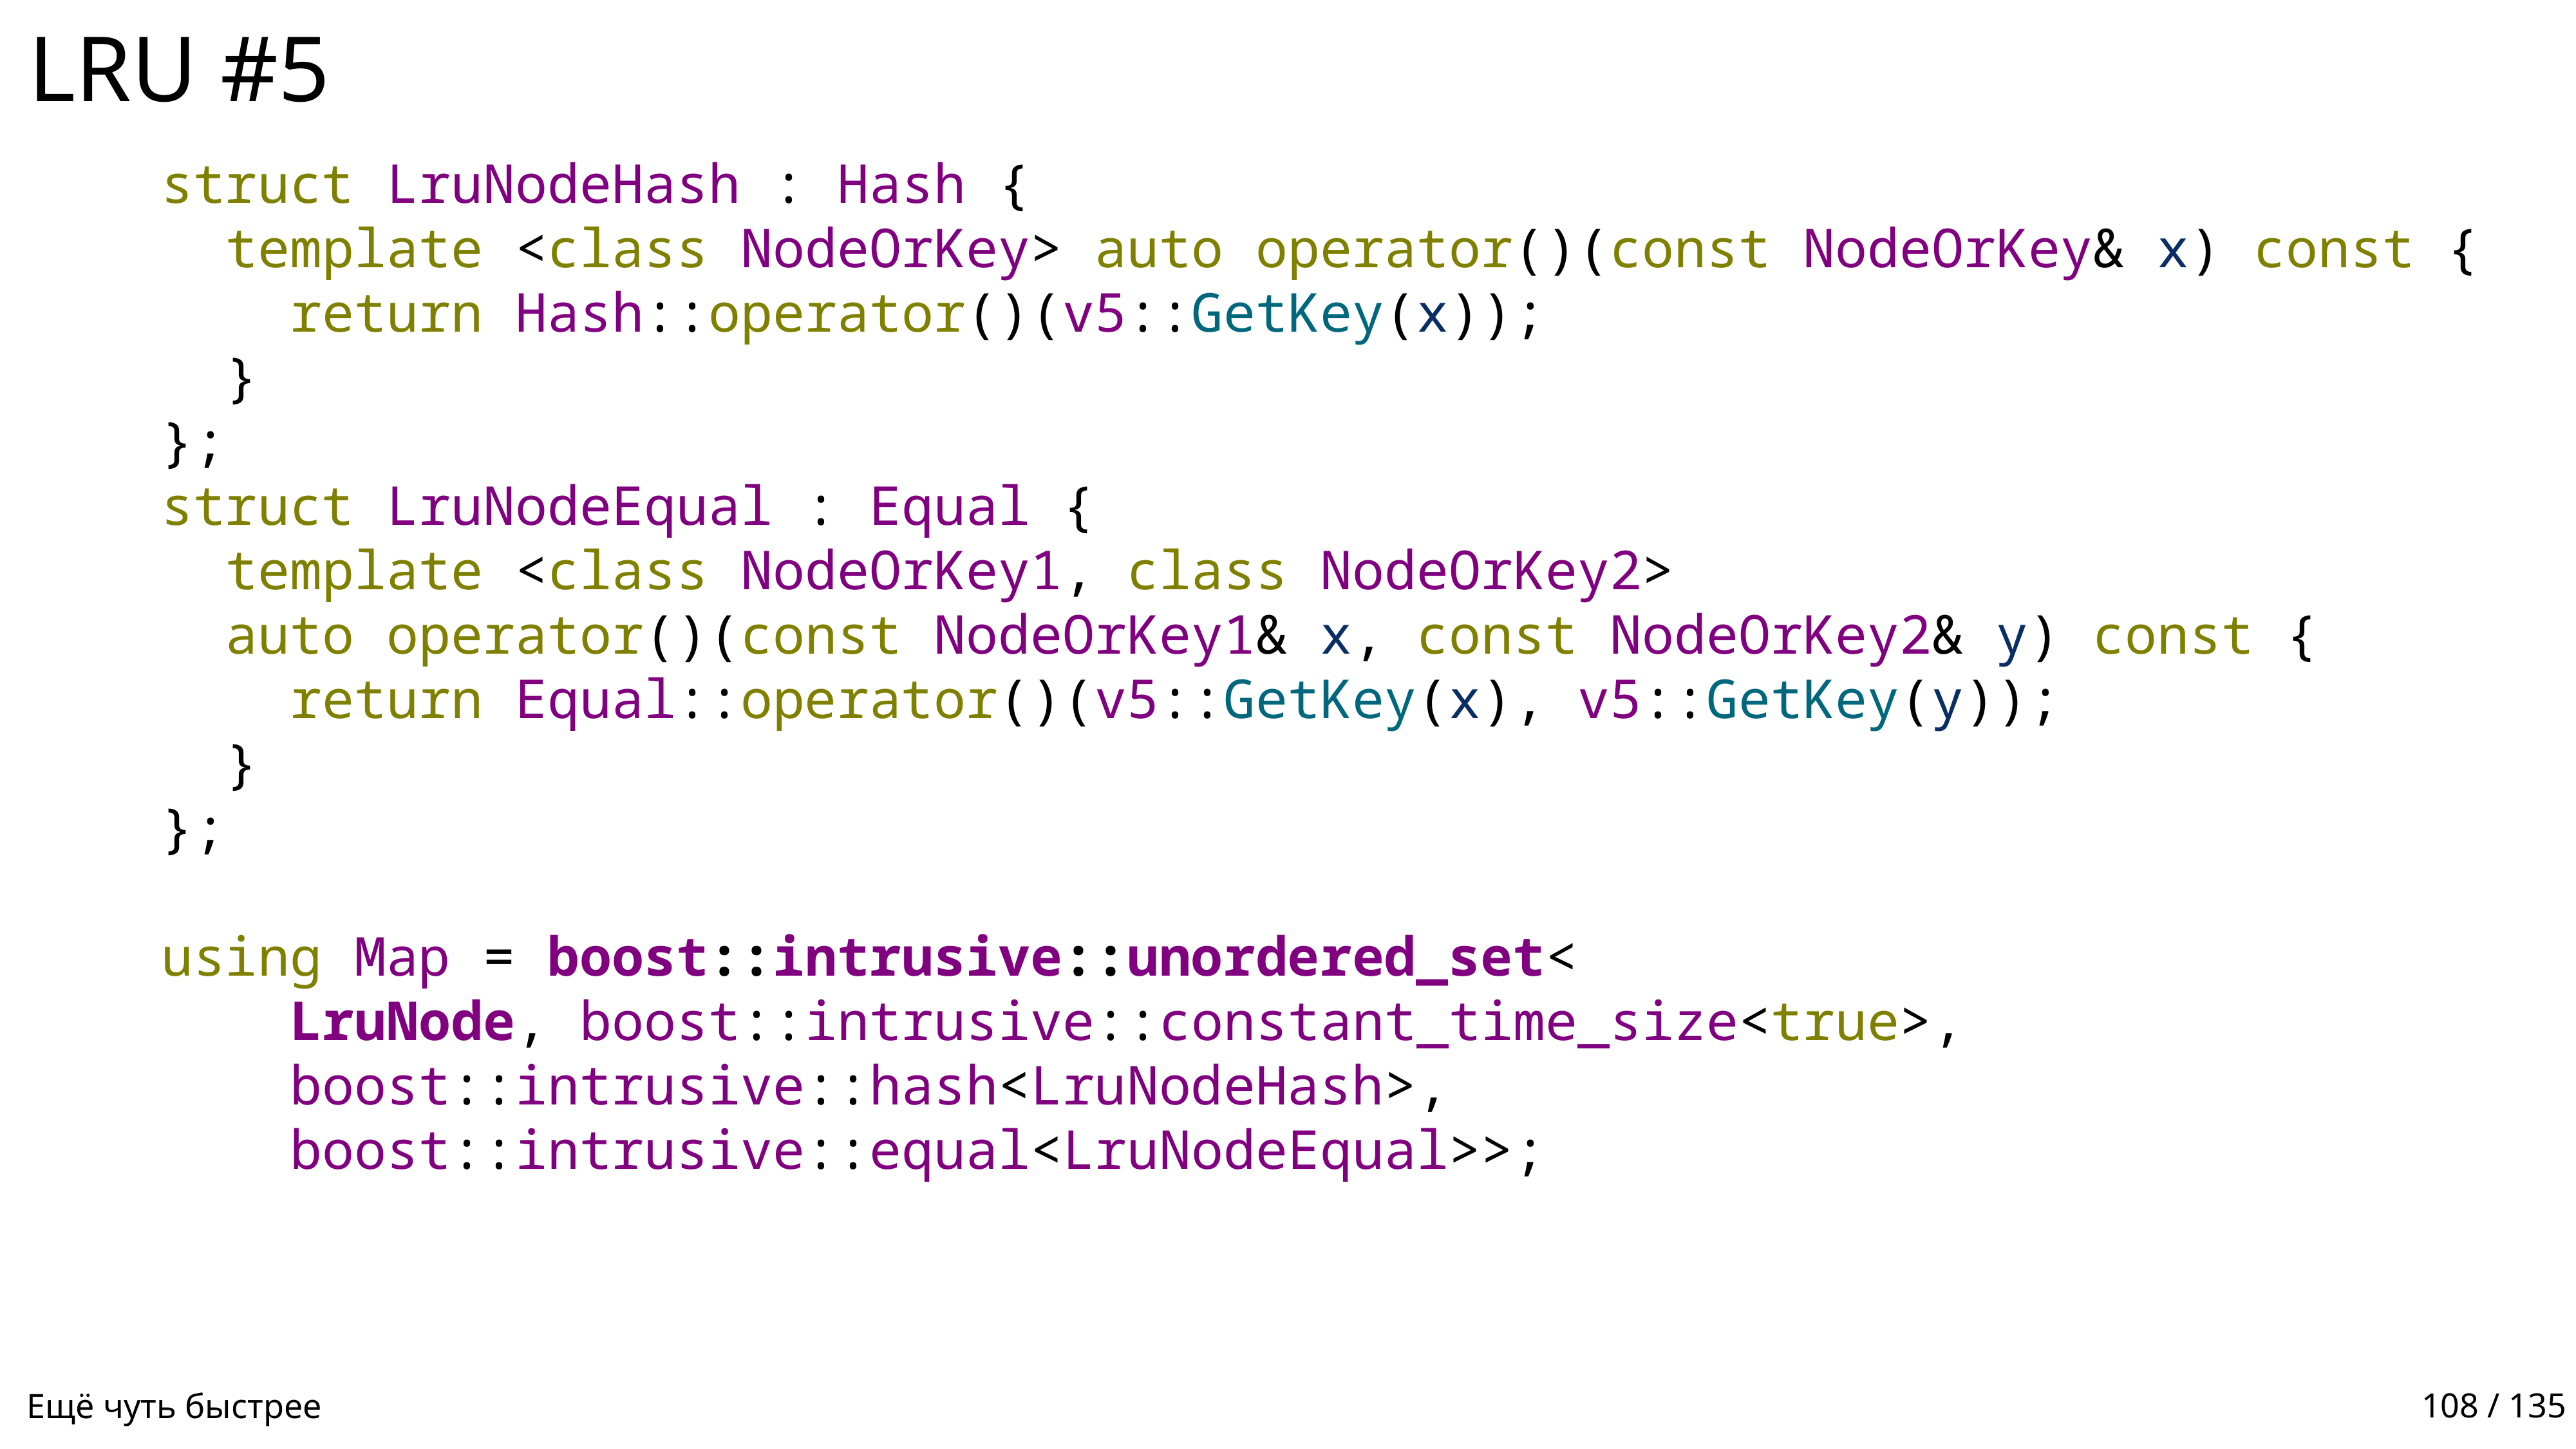

# LRU #5
 struct LruNodeHash : Hash {
 template <class NodeOrKey> auto operator()(const NodeOrKey& x) const {
 return Hash::operator()(v5::GetKey(x));
 }
 };
 struct LruNodeEqual : Equal {
 template <class NodeOrKey1, class NodeOrKey2>
 auto operator()(const NodeOrKey1& x, const NodeOrKey2& y) const {
 return Equal::operator()(v5::GetKey(x), v5::GetKey(y));
 }
 };
 using Map = boost::intrusive::unordered_set<
 LruNode, boost::intrusive::constant_time_size<true>,
 boost::intrusive::hash<LruNodeHash>,
 boost::intrusive::equal<LruNodeEqual>>;
Ещё чуть быстрее